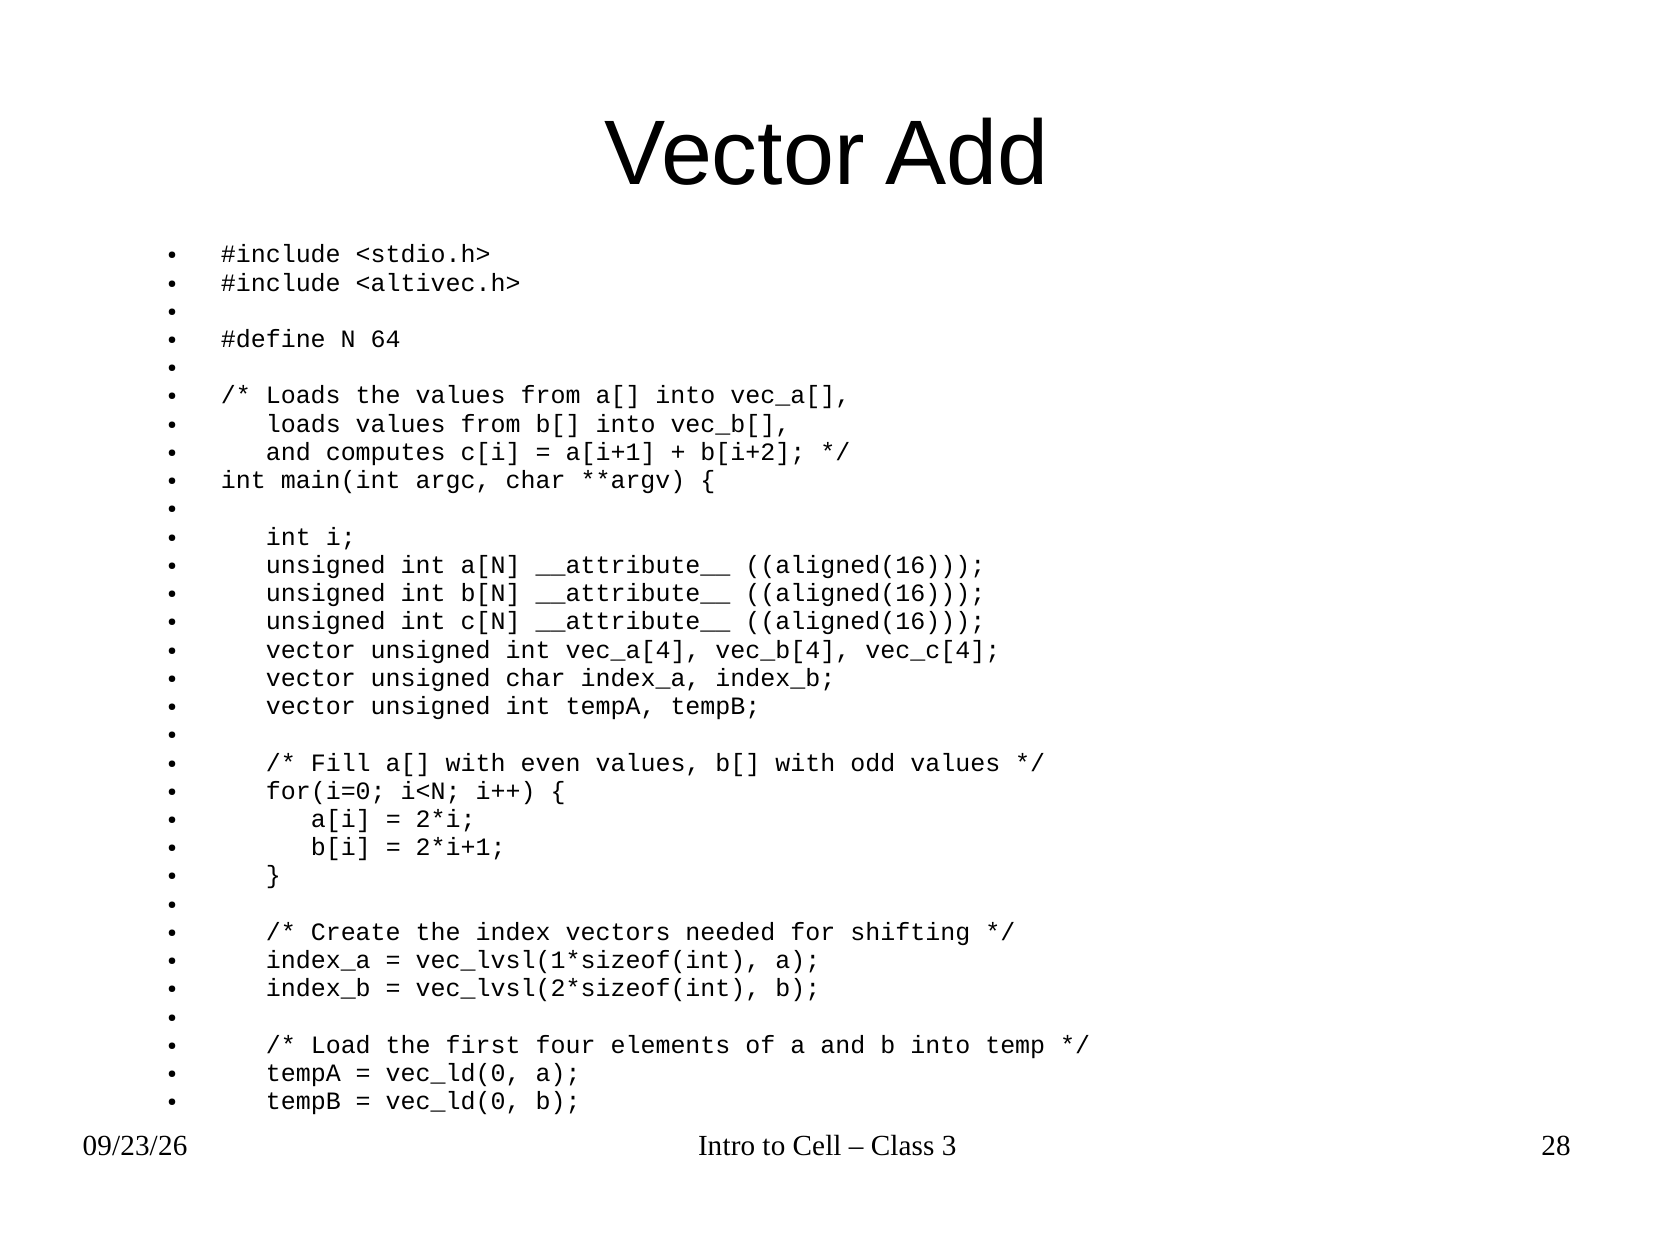

# Vector Add
#include <stdio.h>
#include <altivec.h>
#define N 64
/* Loads the values from a[] into vec_a[],
 loads values from b[] into vec_b[],
 and computes c[i] = a[i+1] + b[i+2]; */
int main(int argc, char **argv) {
 int i;
 unsigned int a[N] __attribute__ ((aligned(16)));
 unsigned int b[N] __attribute__ ((aligned(16)));
 unsigned int c[N] __attribute__ ((aligned(16)));
 vector unsigned int vec_a[4], vec_b[4], vec_c[4];
 vector unsigned char index_a, index_b;
 vector unsigned int tempA, tempB;
 /* Fill a[] with even values, b[] with odd values */
 for(i=0; i<N; i++) {
 a[i] = 2*i;
 b[i] = 2*i+1;
 }
 /* Create the index vectors needed for shifting */
 index_a = vec_lvsl(1*sizeof(int), a);
 index_b = vec_lvsl(2*sizeof(int), b);
 /* Load the first four elements of a and b into temp */
 tempA = vec_ld(0, a);
 tempB = vec_ld(0, b);
Cell Programming Workshop
28